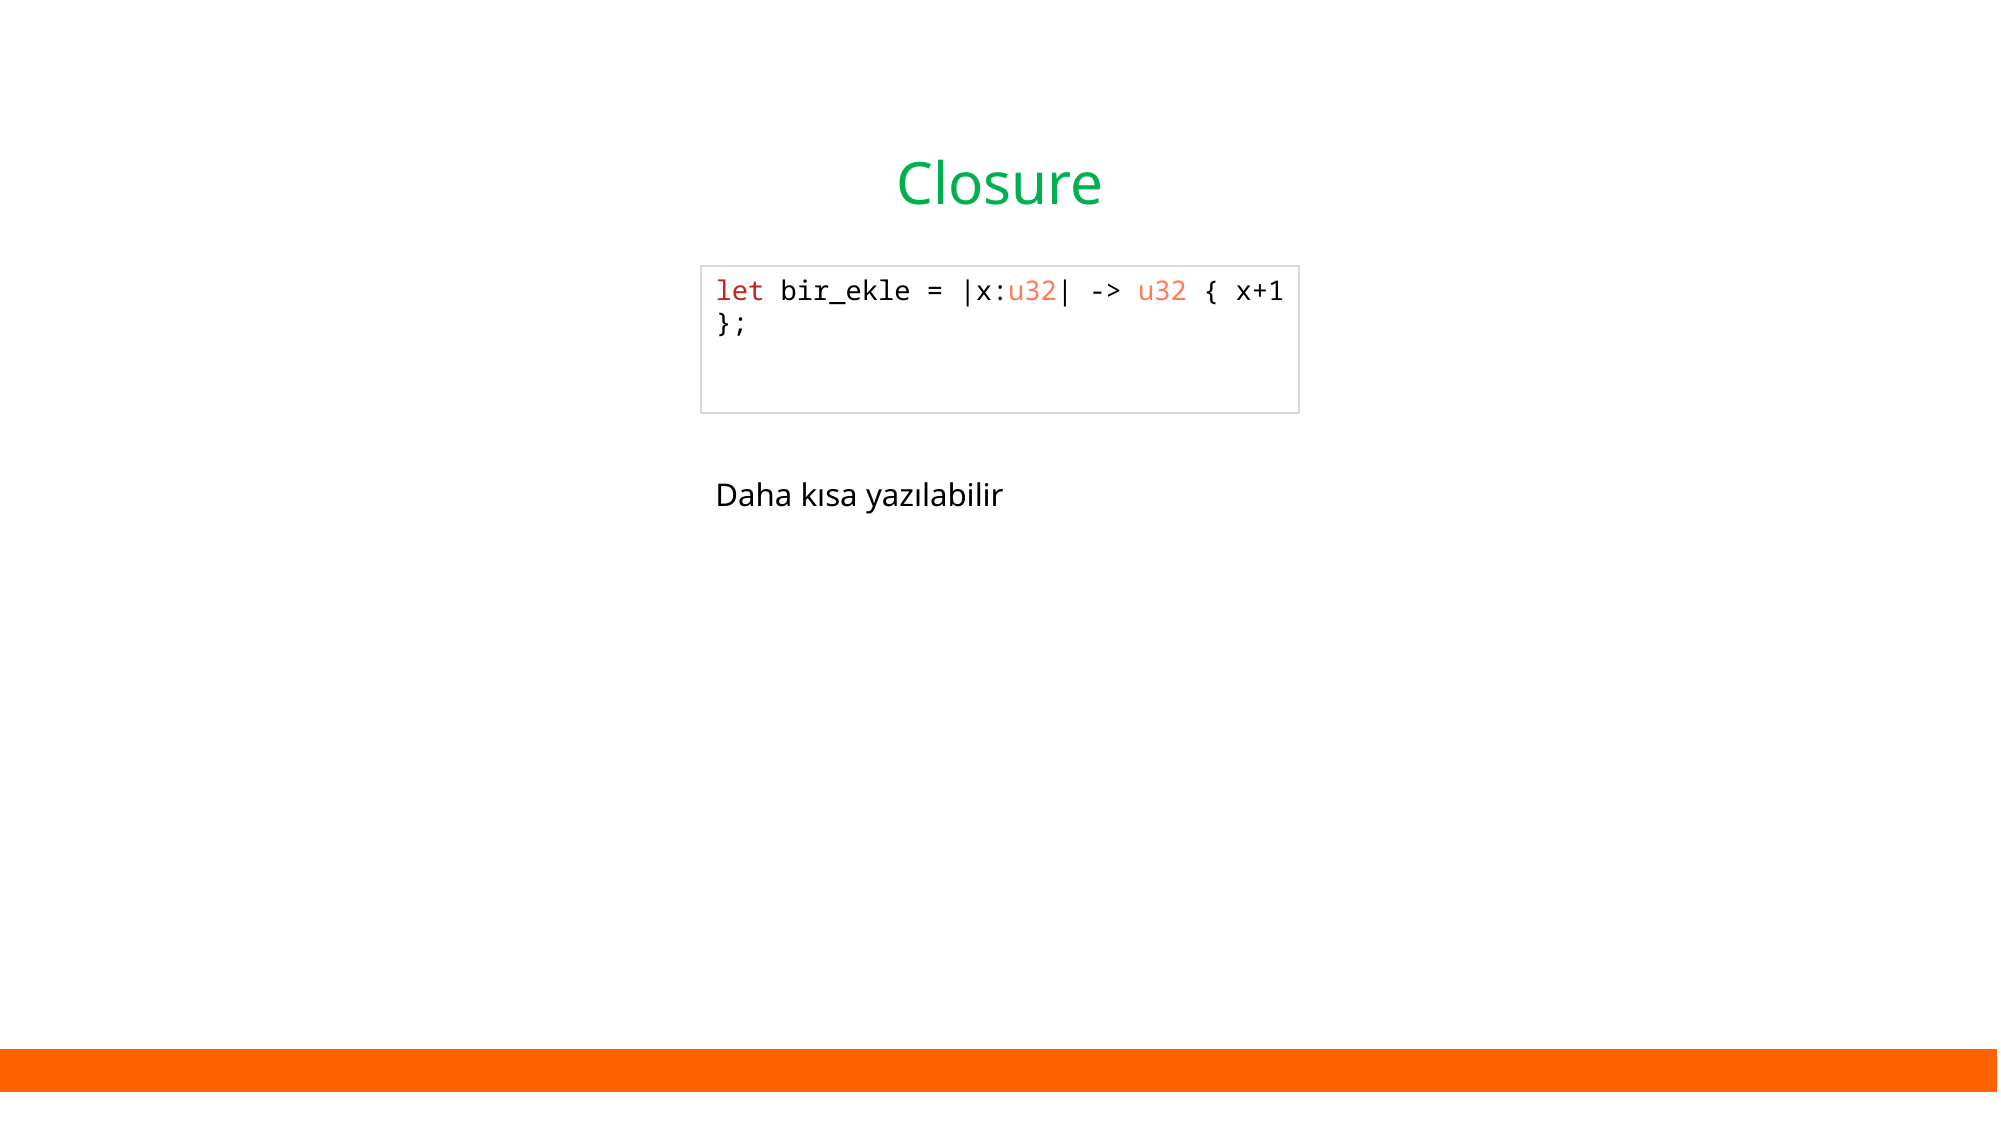

# Closure
let bir_ekle = |x:u32| -> u32 { x+1 };
Daha kısa yazılabilir